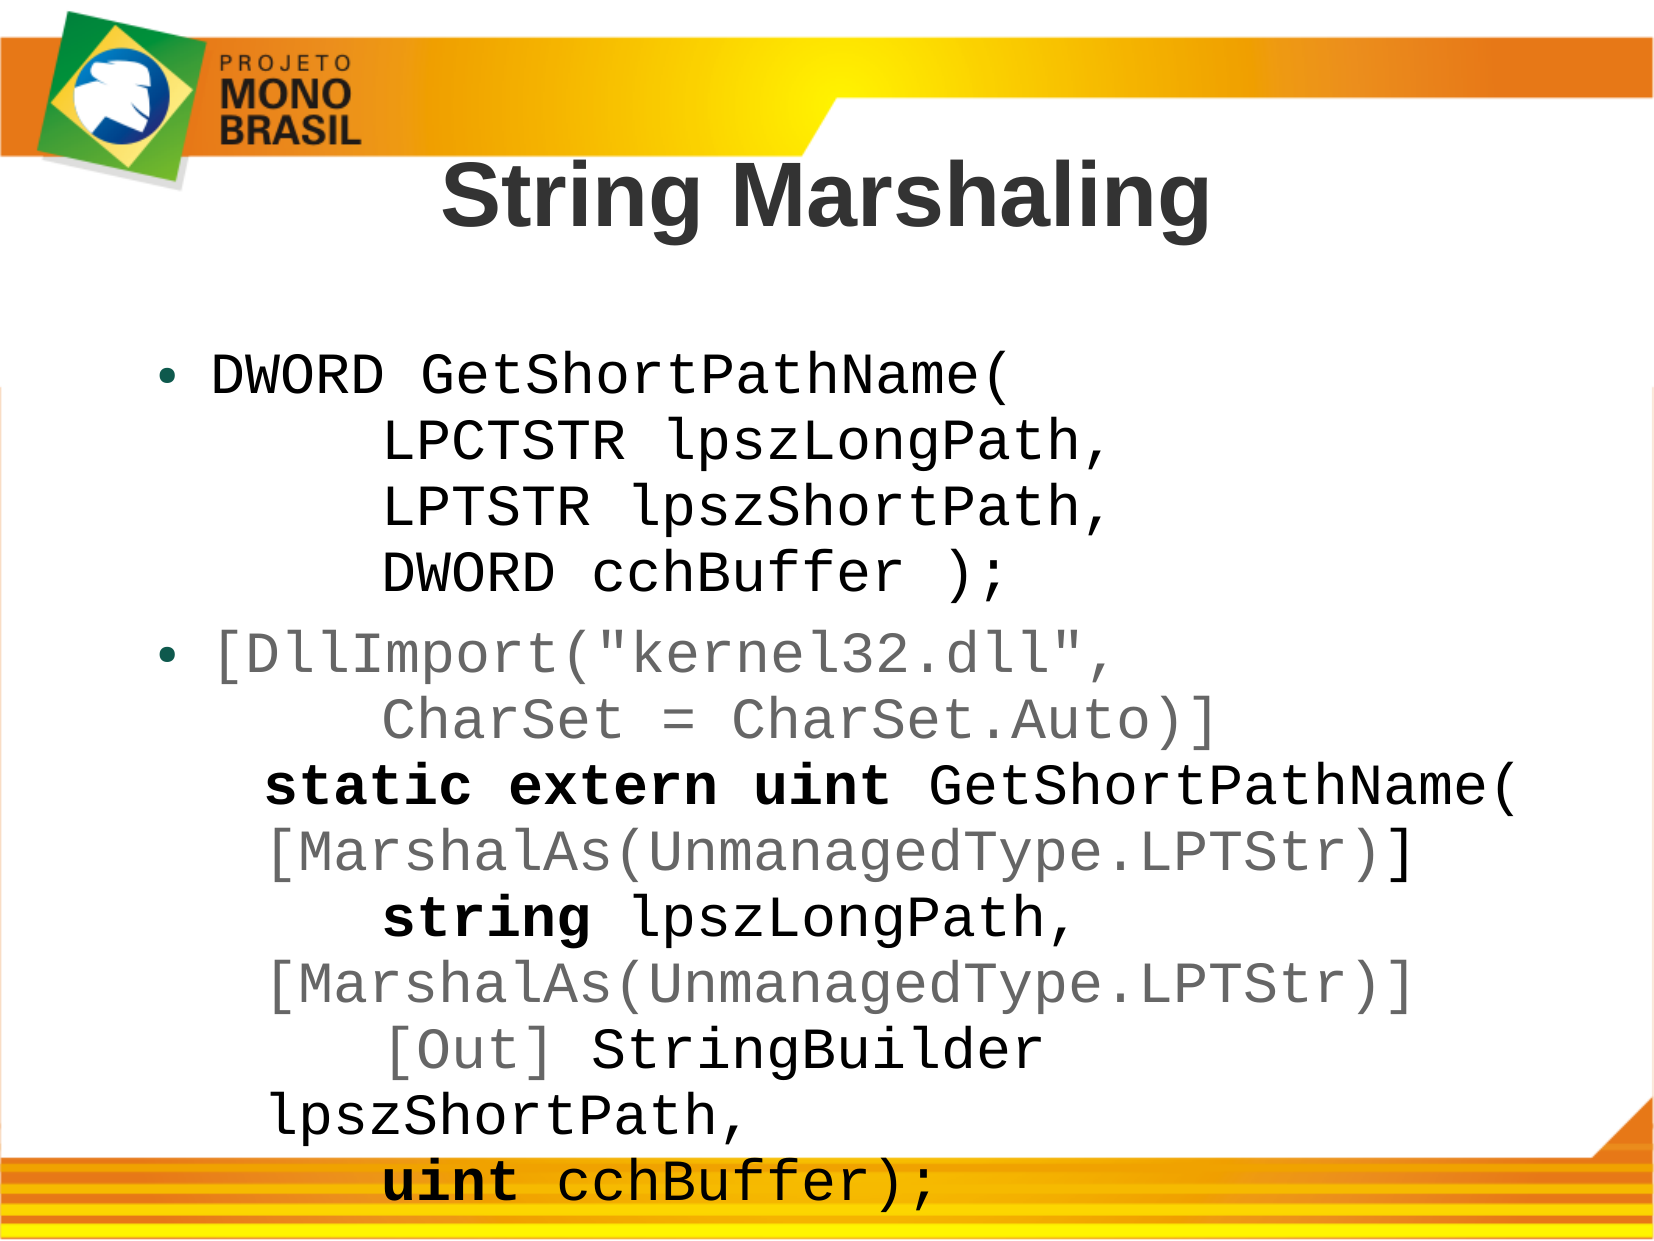

# String Marshaling
DWORD GetShortPathName(
	LPCTSTR lpszLongPath,
	LPTSTR lpszShortPath,
	DWORD cchBuffer );
[DllImport("kernel32.dll",
	CharSet = CharSet.Auto)]
static extern uint GetShortPathName(
[MarshalAs(UnmanagedType.LPTStr)]
	string lpszLongPath,	[MarshalAs(UnmanagedType.LPTStr)]
	[Out] StringBuilder lpszShortPath,
	uint cchBuffer);